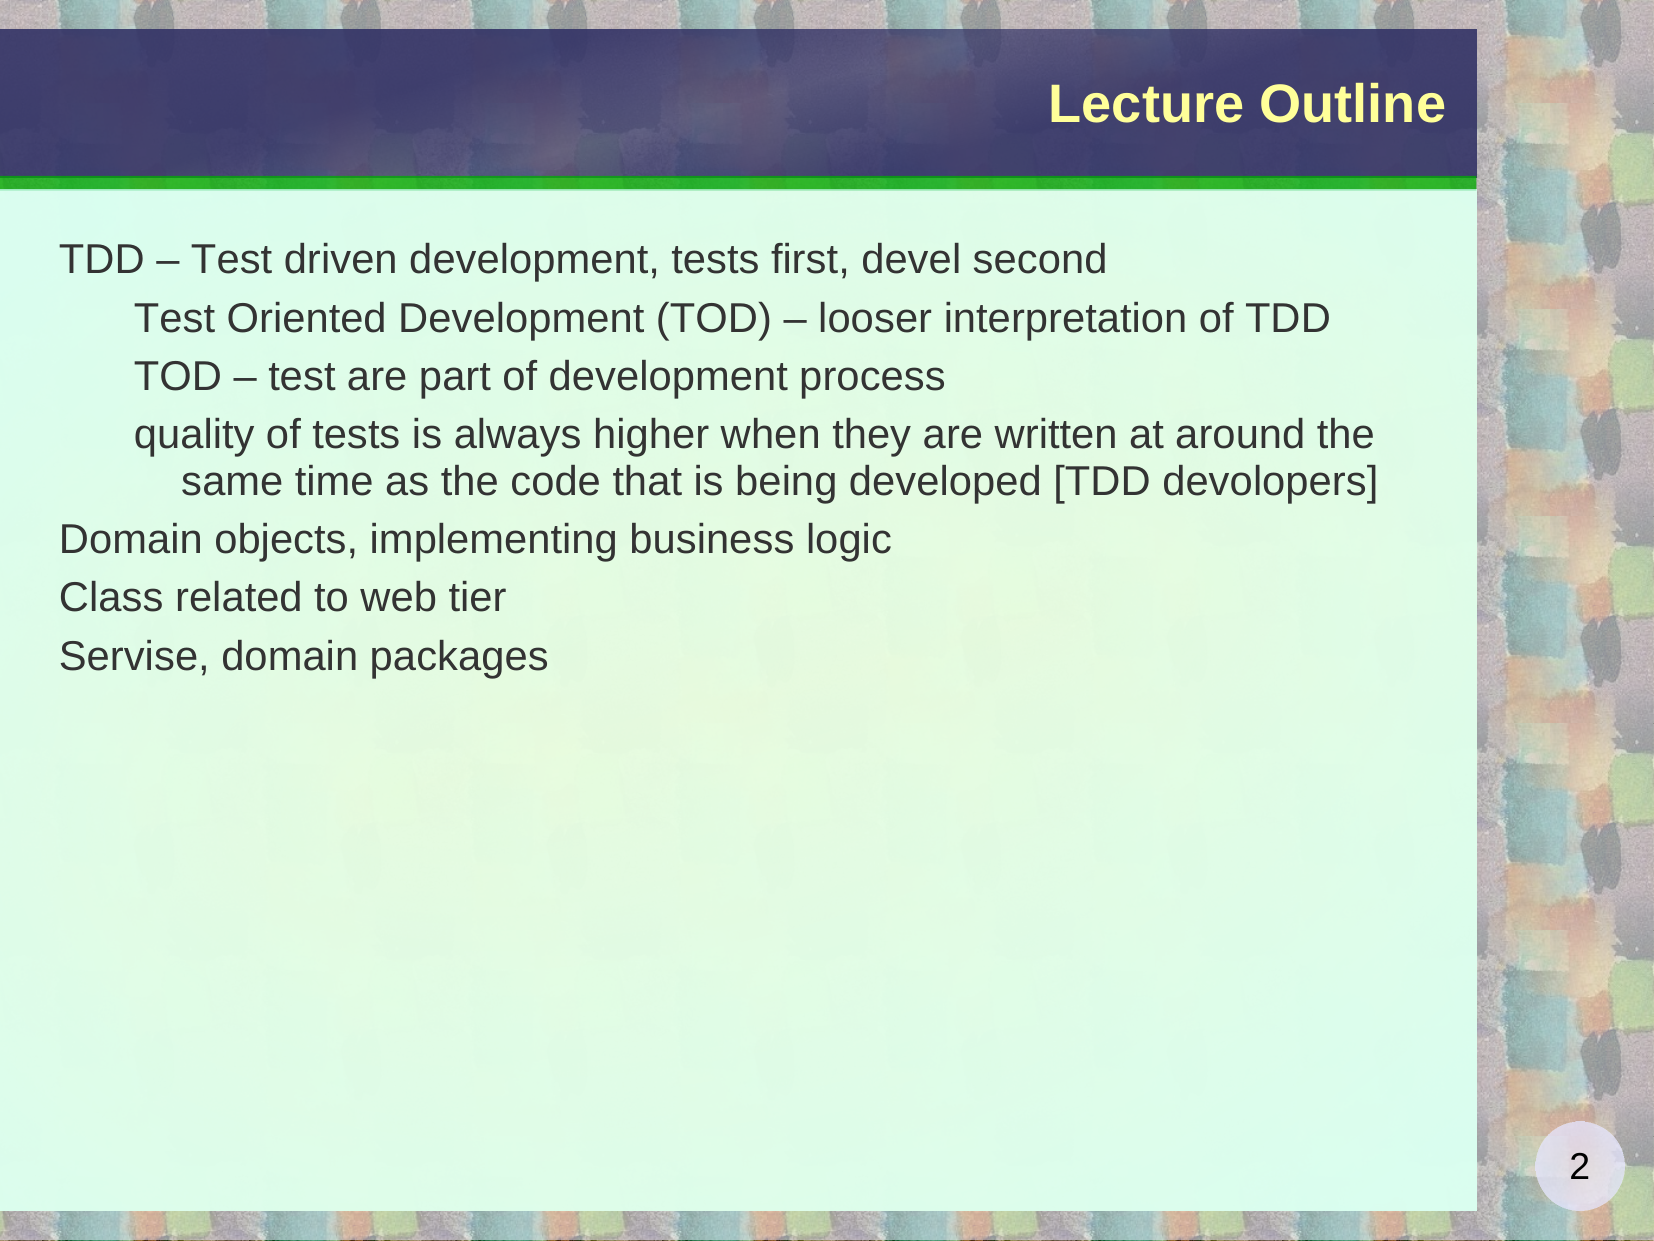

# Lecture Outline
TDD – Test driven development, tests first, devel second
Test Oriented Development (TOD) – looser interpretation of TDD
TOD – test are part of development process
quality of tests is always higher when they are written at around the same time as the code that is being developed [TDD devolopers]
Domain objects, implementing business logic
Class related to web tier
Servise, domain packages